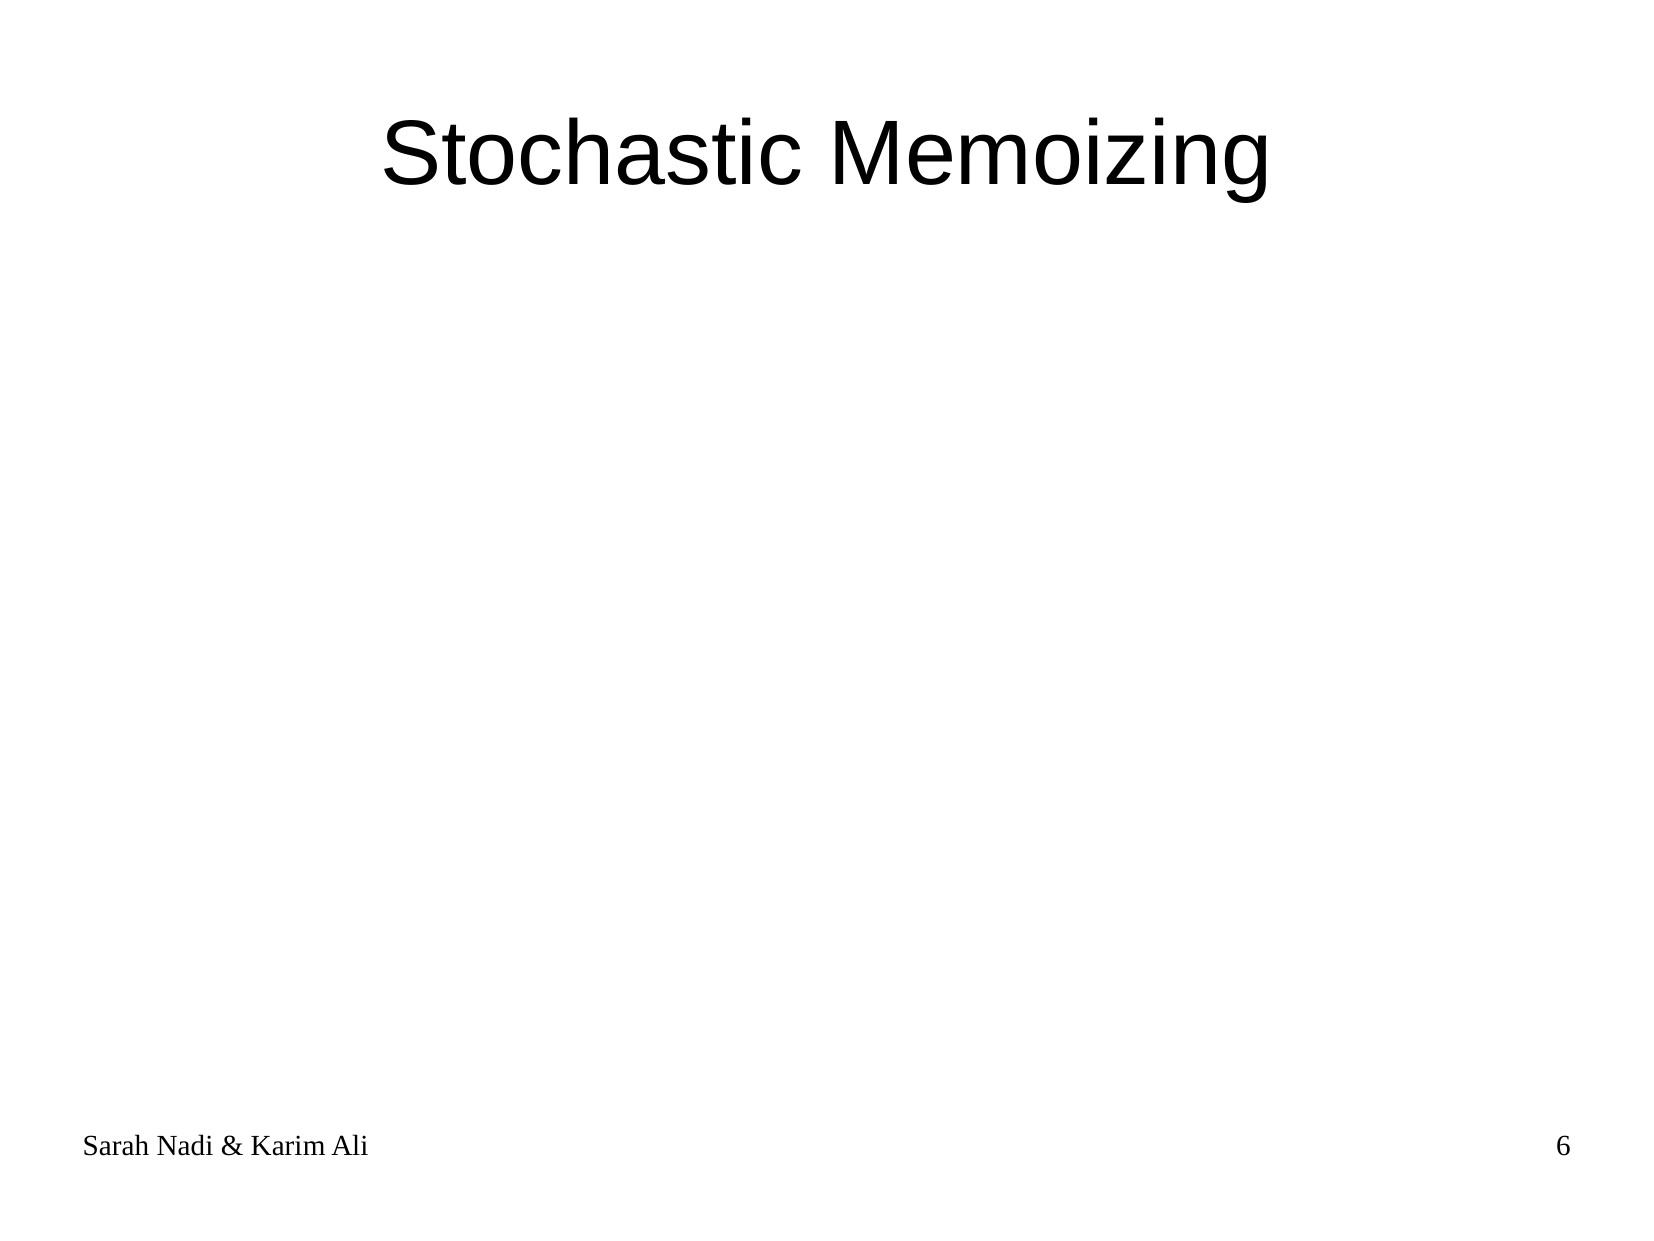

# Stochastic Memoizing
Sarah Nadi & Karim Ali
6